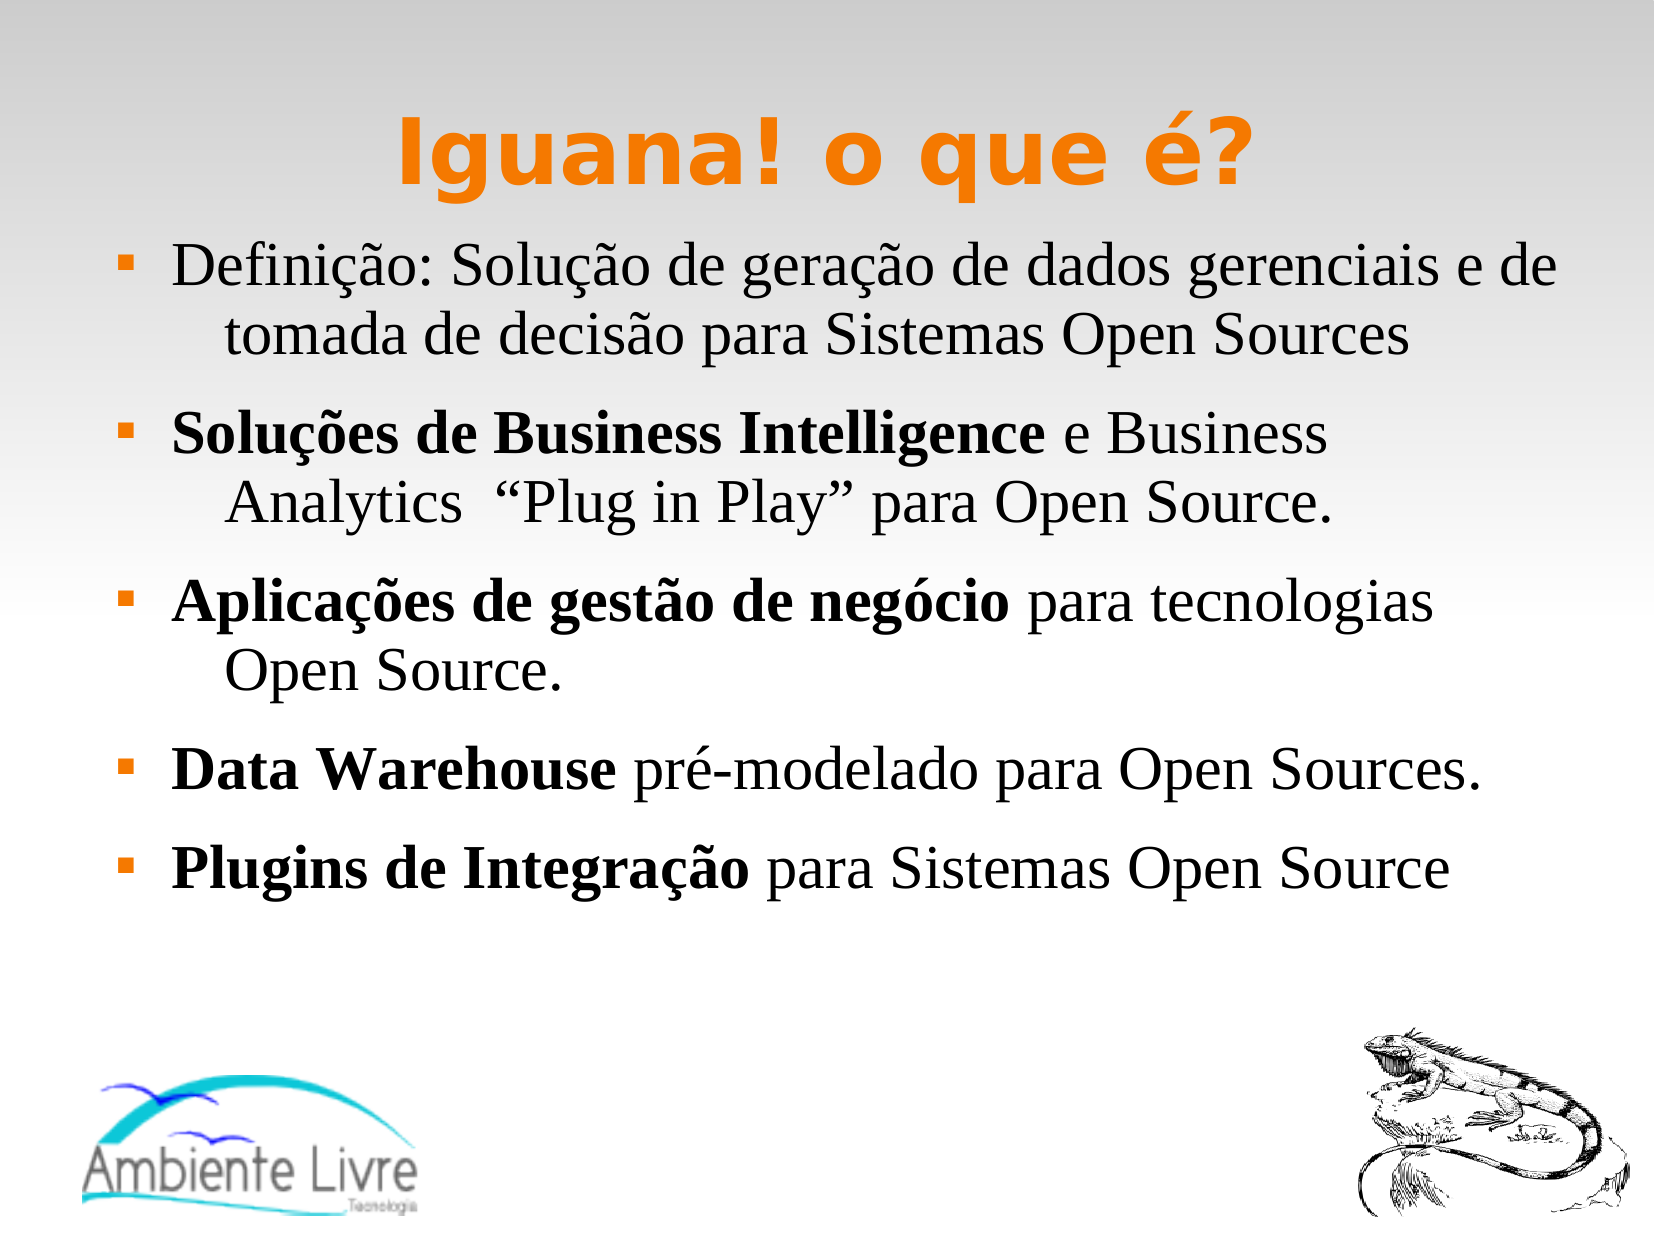

# Iguana! o que é?
Definição: Solução de geração de dados gerenciais e de tomada de decisão para Sistemas Open Sources
Soluções de Business Intelligence e Business Analytics “Plug in Play” para Open Source.
Aplicações de gestão de negócio para tecnologias Open Source.
Data Warehouse pré-modelado para Open Sources.
Plugins de Integração para Sistemas Open Source